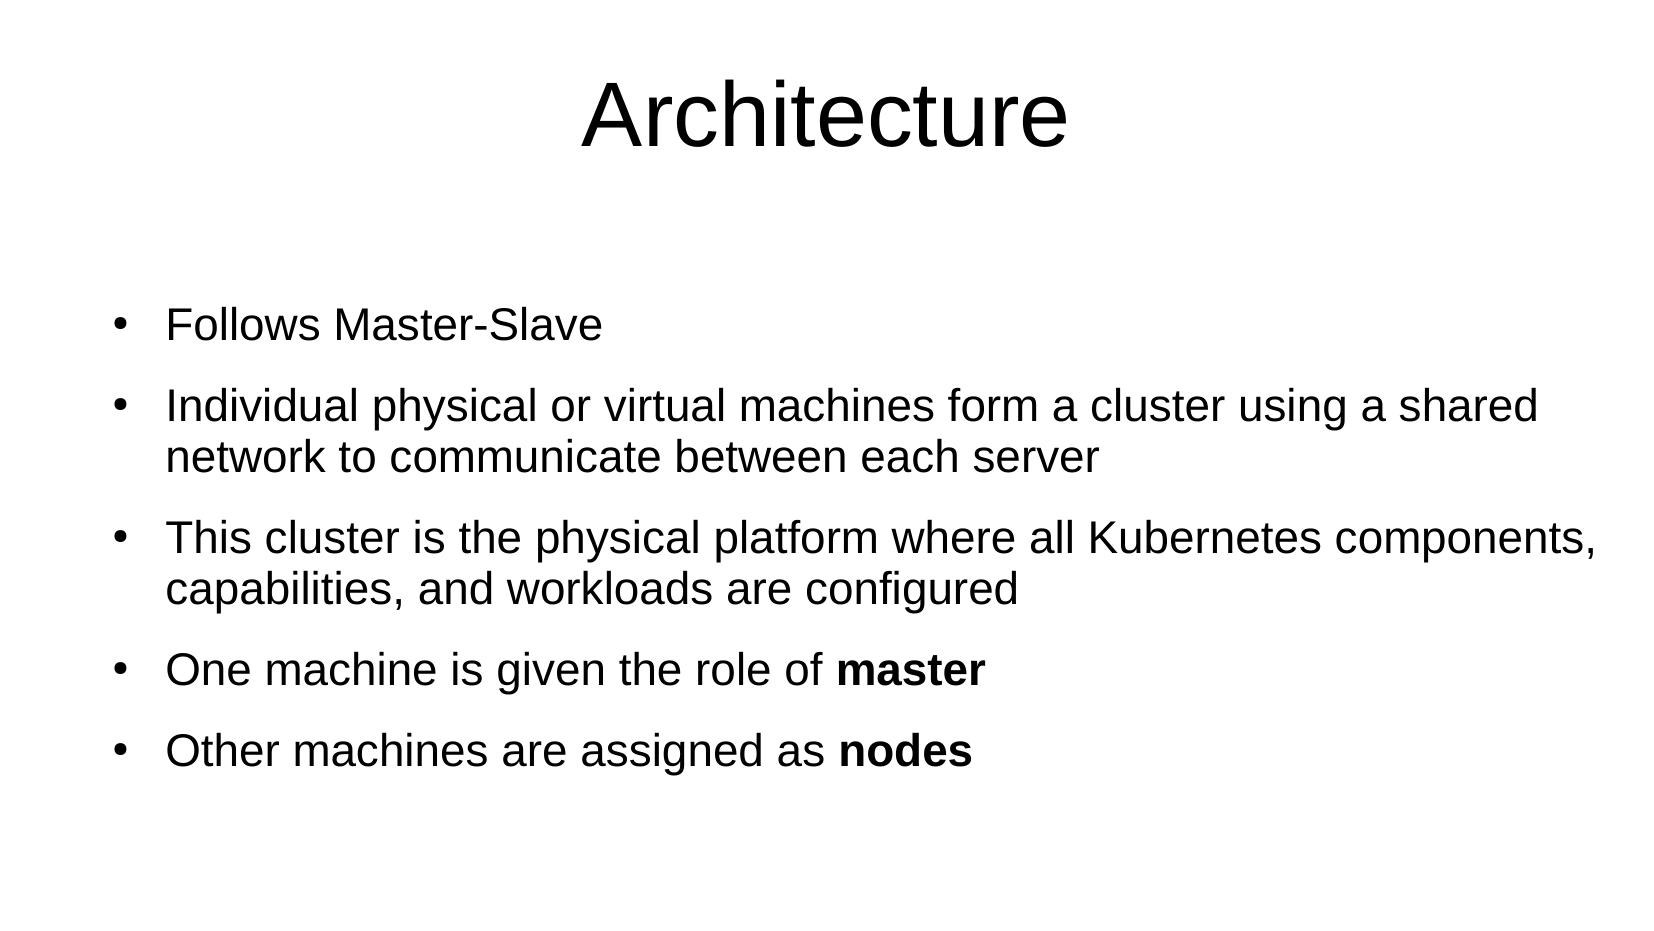

# Architecture
Follows Master-Slave
Individual physical or virtual machines form a cluster using a shared network to communicate between each server
This cluster is the physical platform where all Kubernetes components, capabilities, and workloads are configured
One machine is given the role of master
Other machines are assigned as nodes